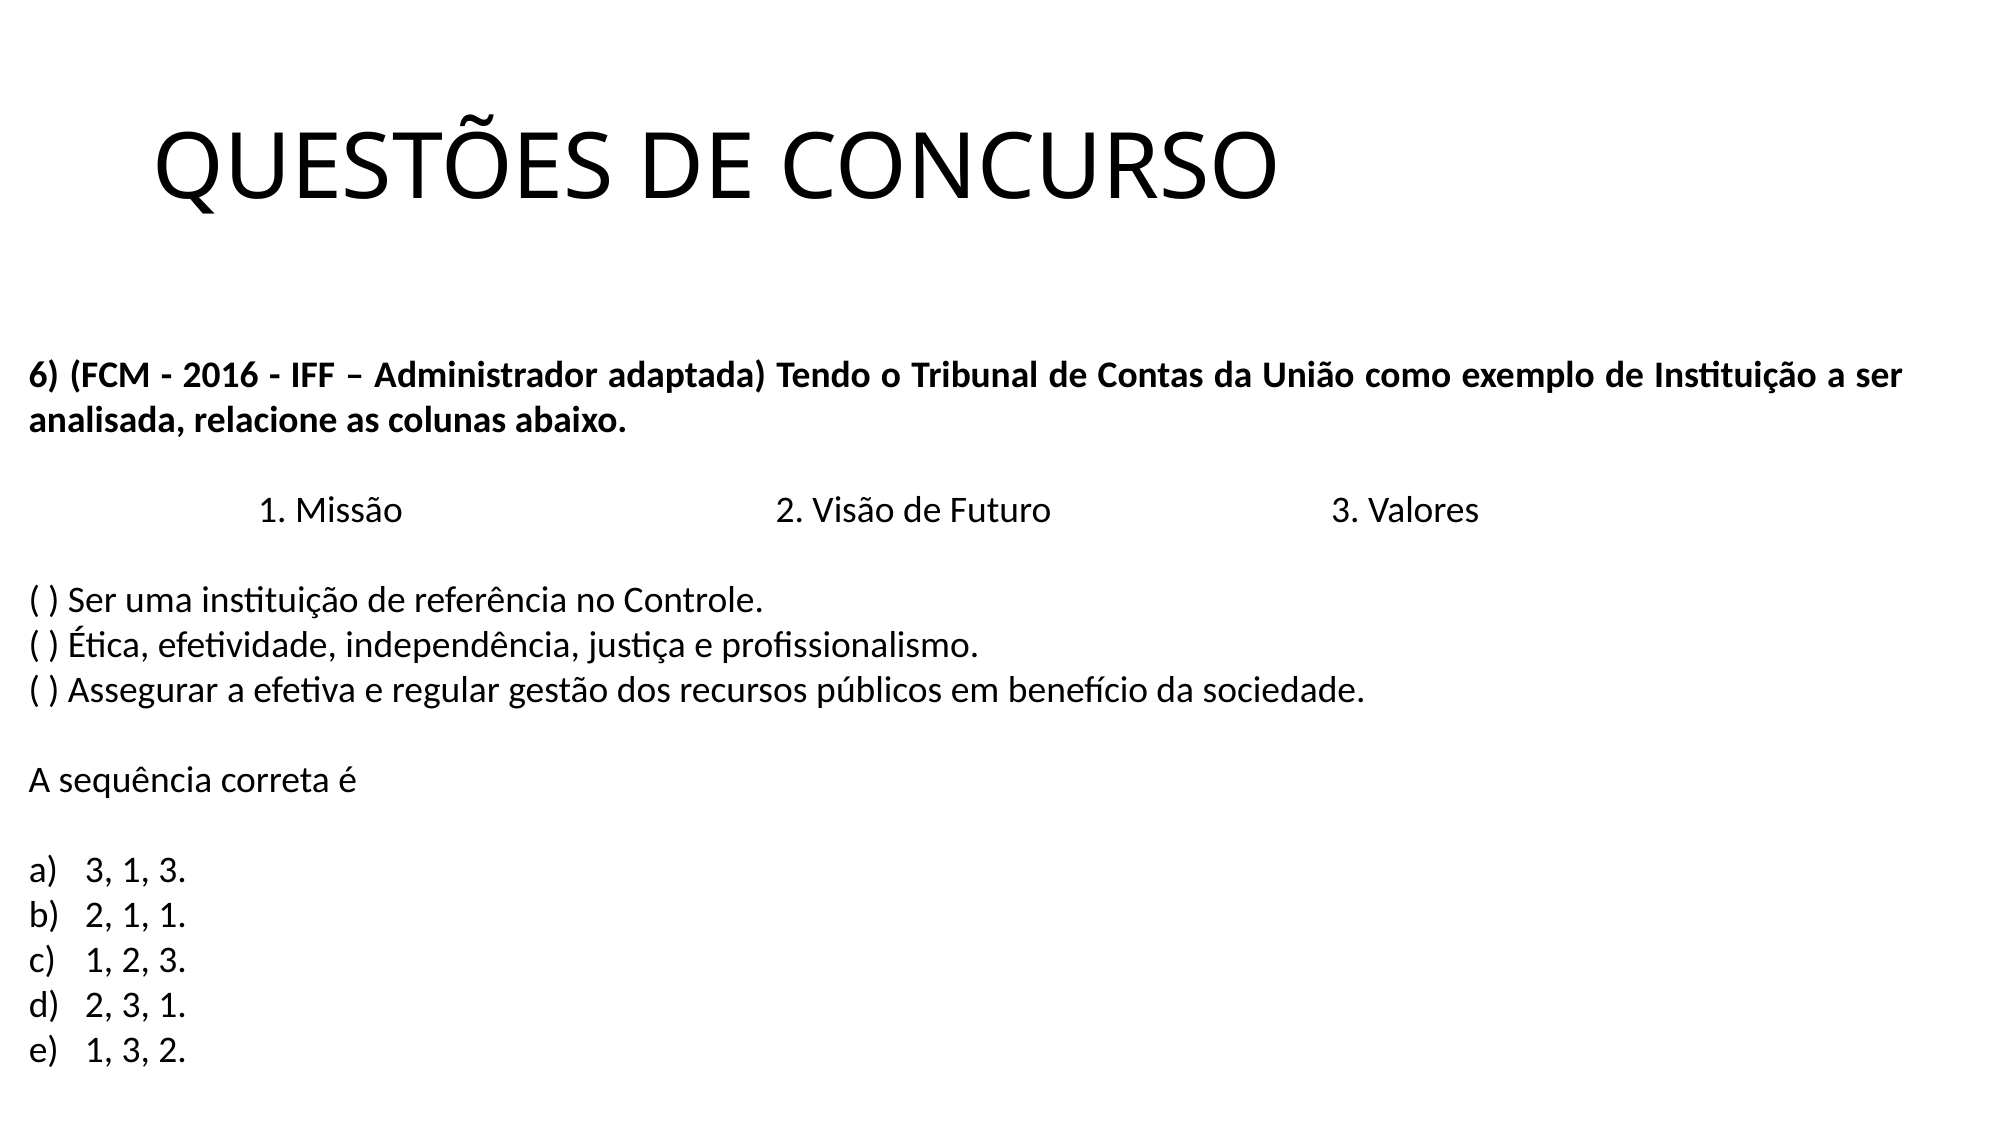

# QUESTÕES DE CONCURSO
6) (FCM - 2016 - IFF – Administrador adaptada) Tendo o Tribunal de Contas da União como exemplo de Instituição a ser analisada, relacione as colunas abaixo.
 1. Missão 2. Visão de Futuro 3. Valores
( ) Ser uma instituição de referência no Controle.
( ) Ética, efetividade, independência, justiça e profissionalismo.
( ) Assegurar a efetiva e regular gestão dos recursos públicos em benefício da sociedade.
A sequência correta é
3, 1, 3.
2, 1, 1.
1, 2, 3.
2, 3, 1.
1, 3, 2.